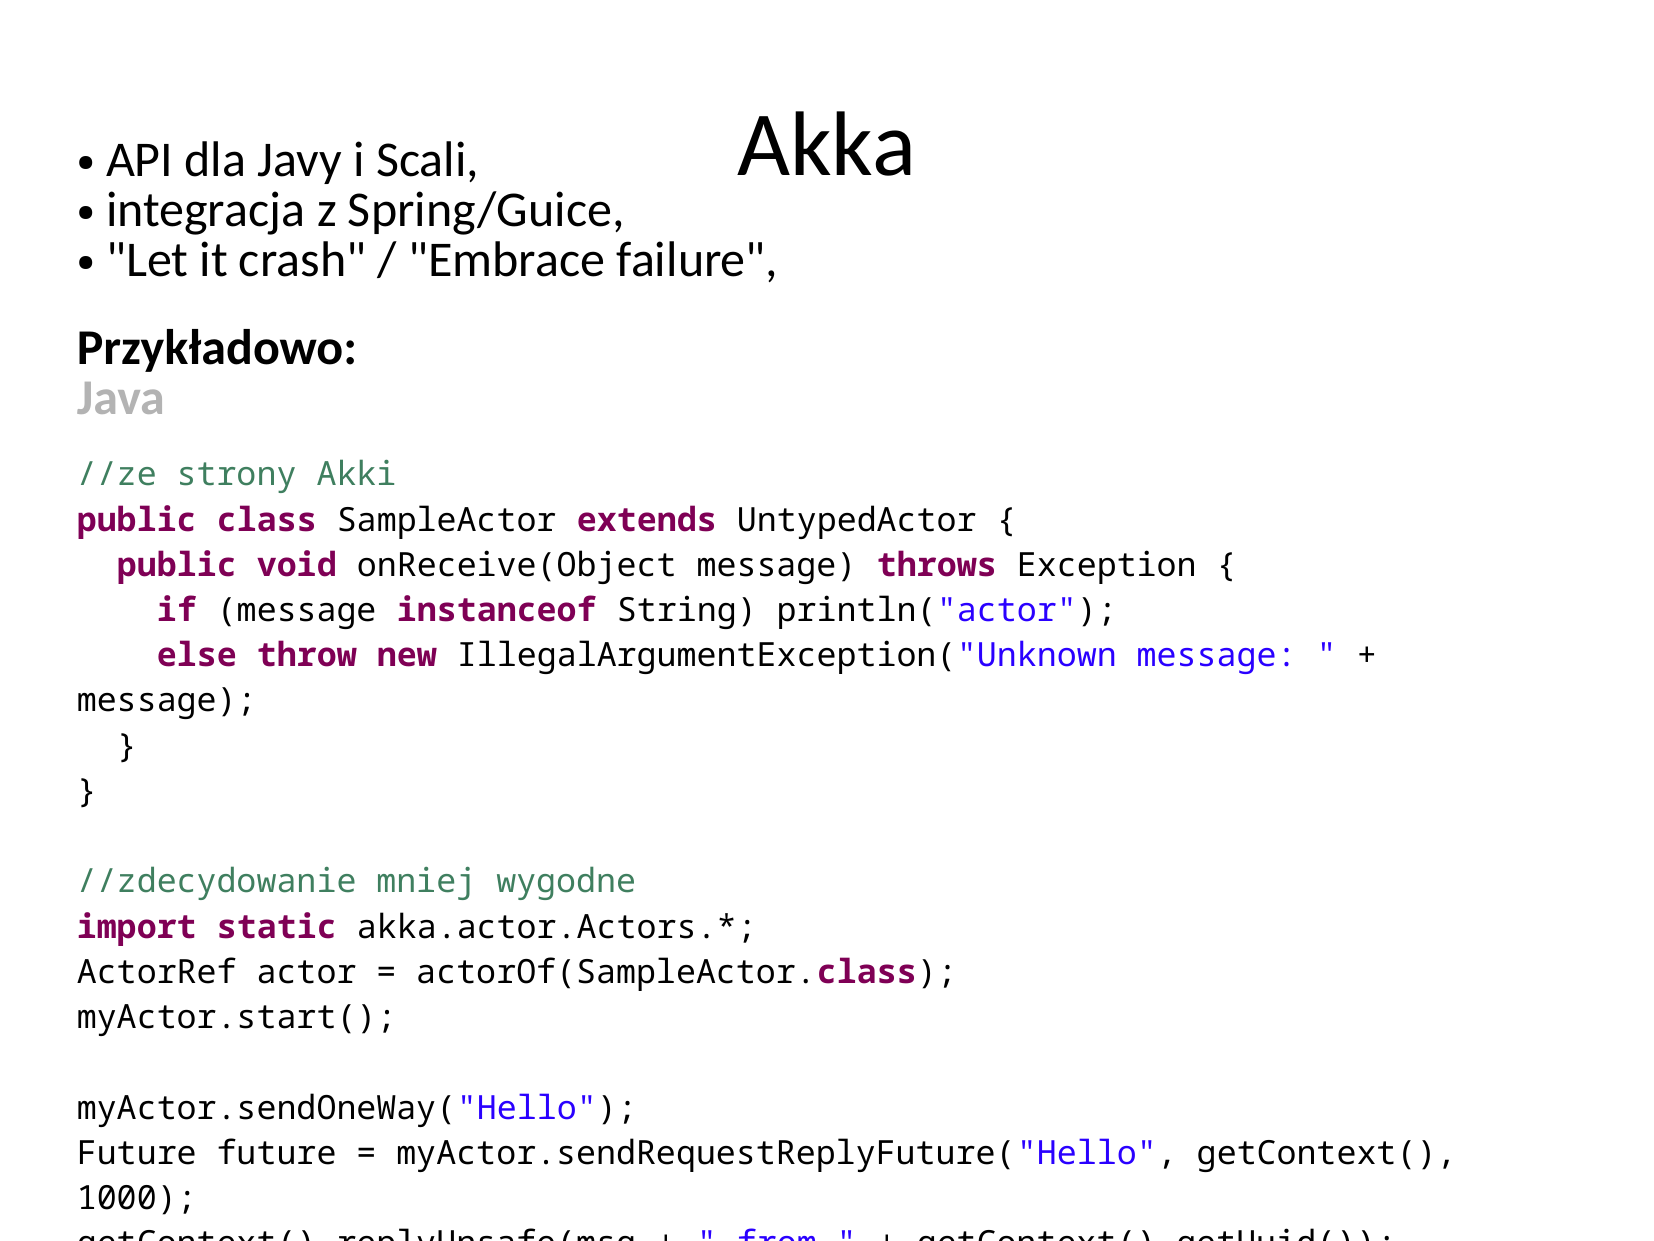

# Akka
 API dla Javy i Scali,
 integracja z Spring/Guice,
 "Let it crash" / "Embrace failure",
Przykładowo:
Java
//ze strony Akki
public class SampleActor extends UntypedActor {
 public void onReceive(Object message) throws Exception {
 if (message instanceof String) println("actor");
 else throw new IllegalArgumentException("Unknown message: " + message);
 }
}
//zdecydowanie mniej wygodne
import static akka.actor.Actors.*;
ActorRef actor = actorOf(SampleActor.class);
myActor.start();
myActor.sendOneWay("Hello");
Future future = myActor.sendRequestReplyFuture("Hello", getContext(), 1000);
getContext().replyUnsafe(msg + " from " + getContext().getUuid());
myActor.sendOneWay(new Kill());